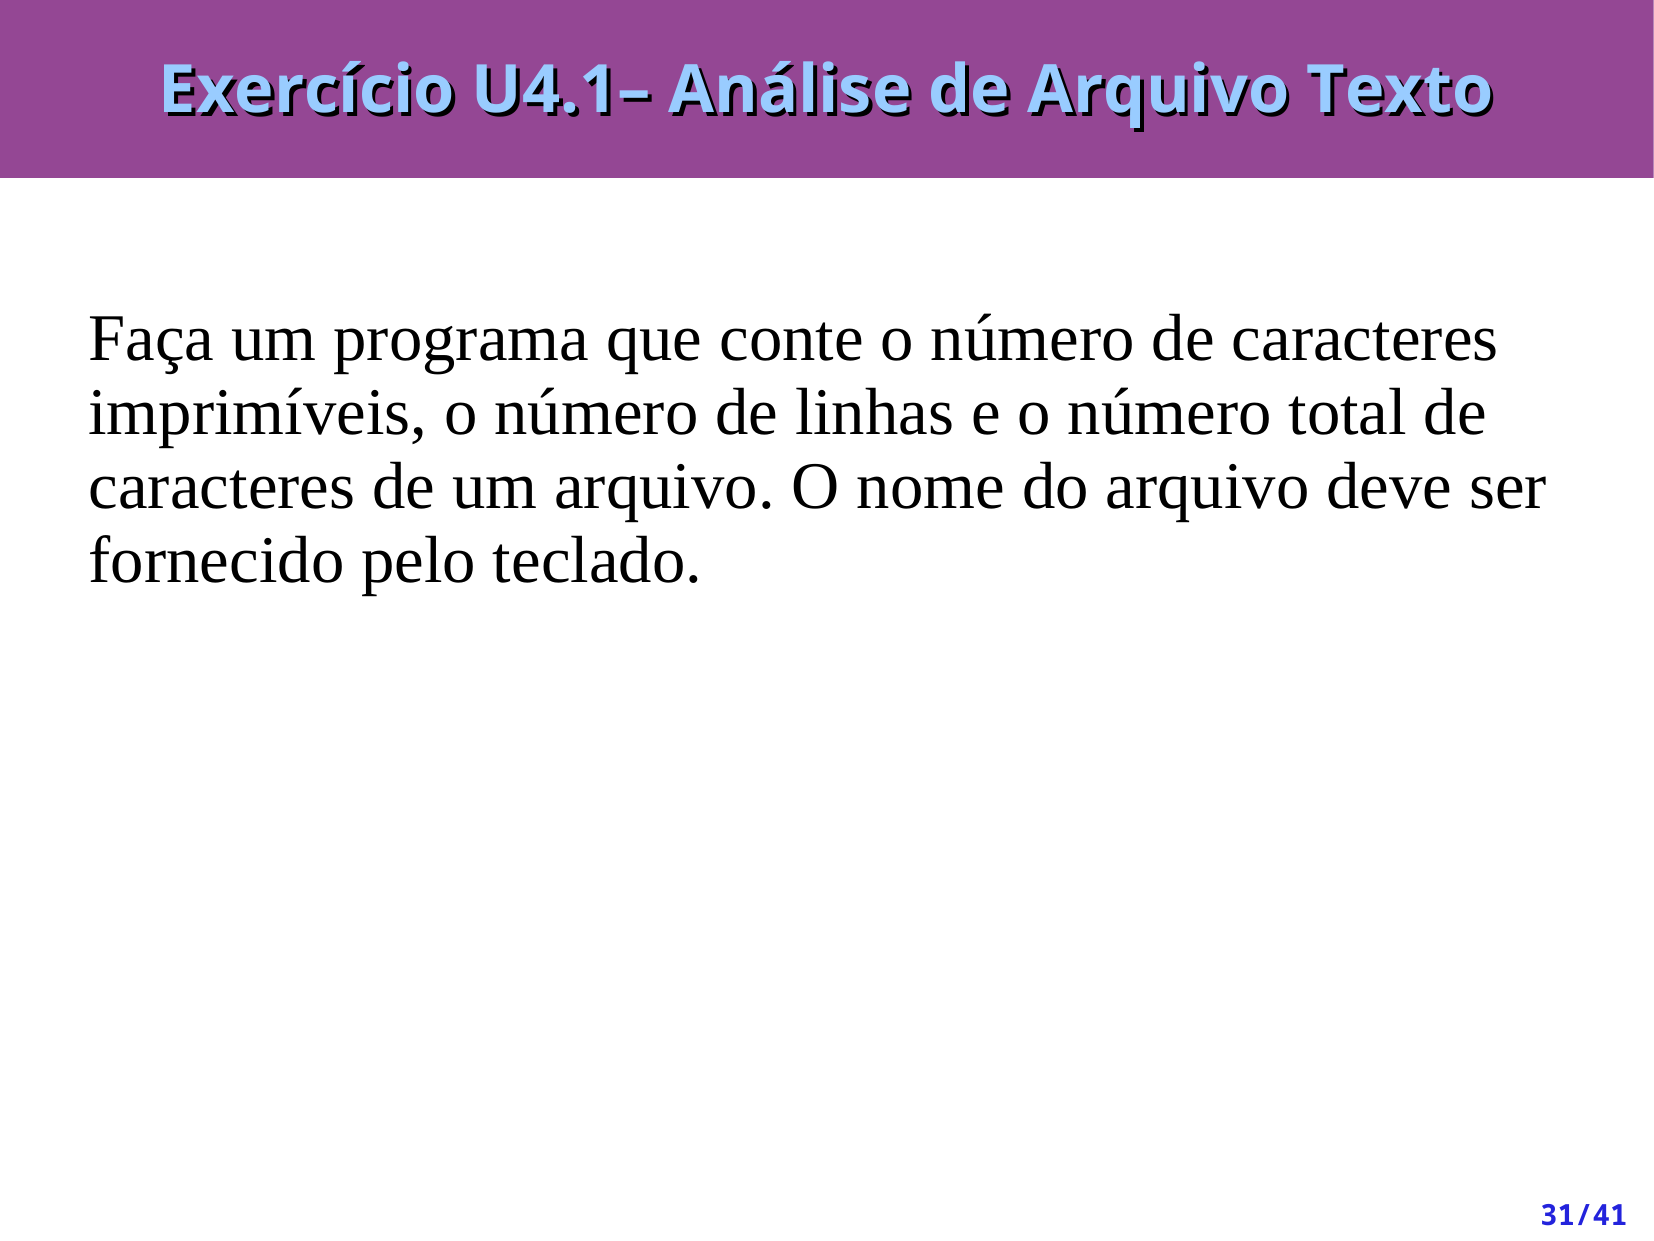

# Exercício U4.1– Análise de Arquivo Texto
Faça um programa que conte o número de caracteres imprimíveis, o número de linhas e o número total de caracteres de um arquivo. O nome do arquivo deve ser fornecido pelo teclado.
31